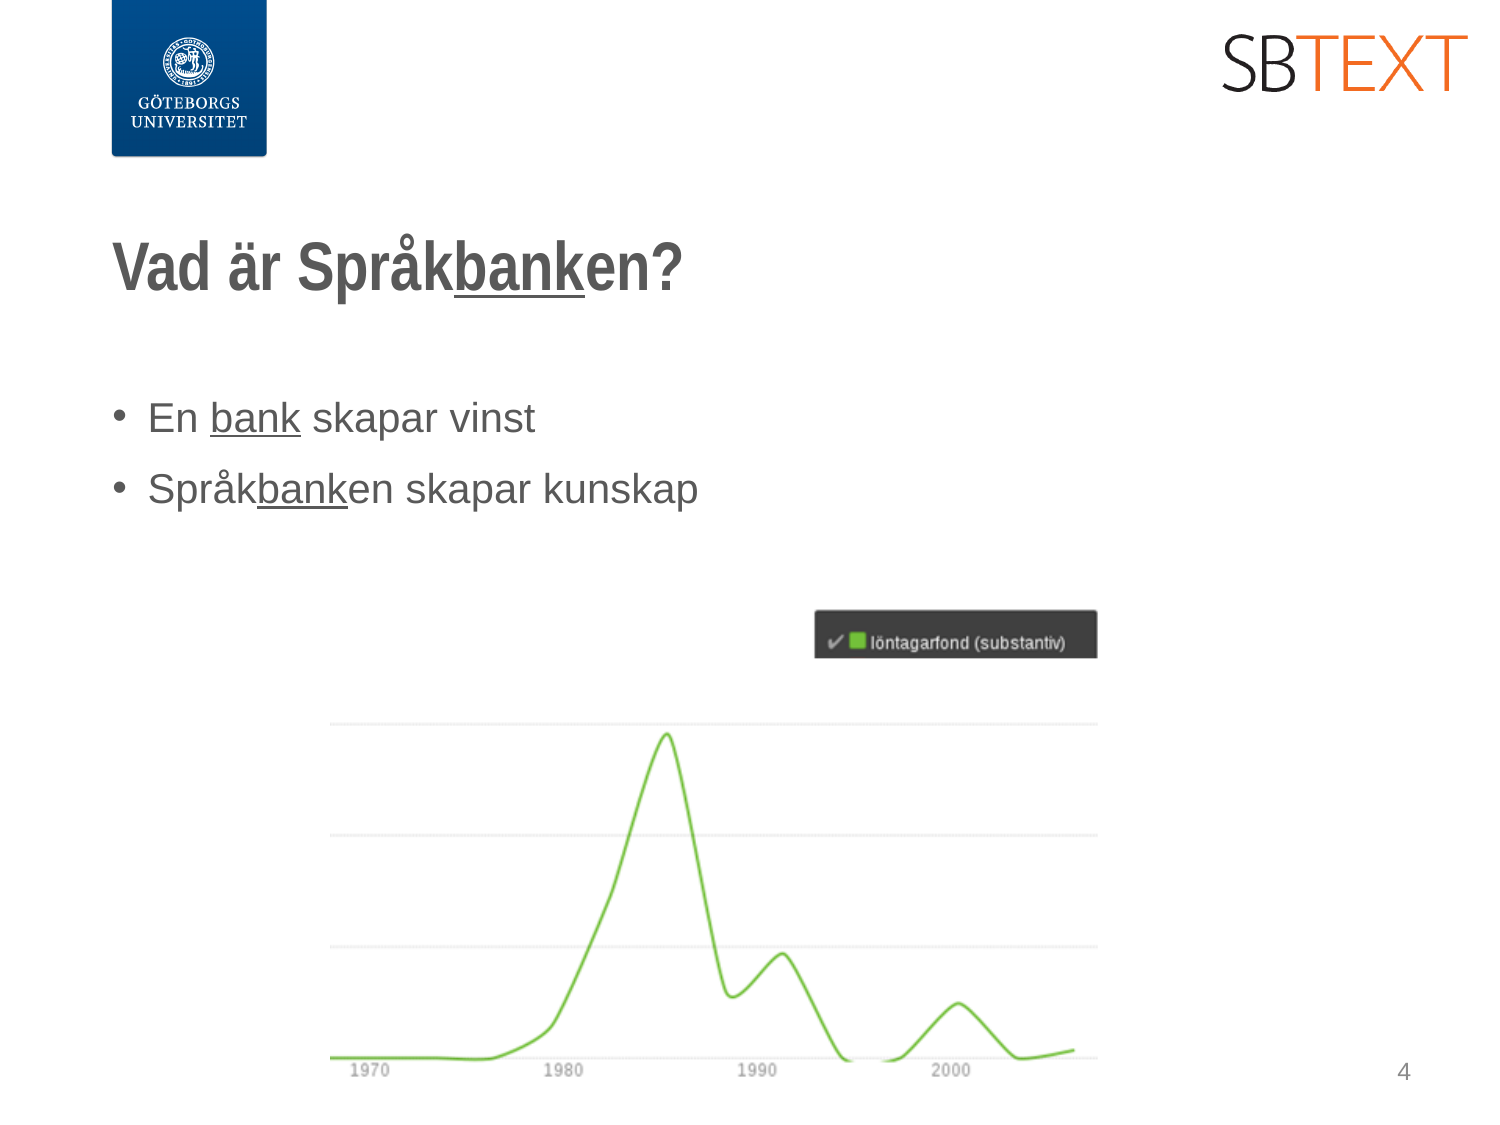

# Vad är Språkbanken?
En bank skapar vinst
Språkbanken skapar kunskap